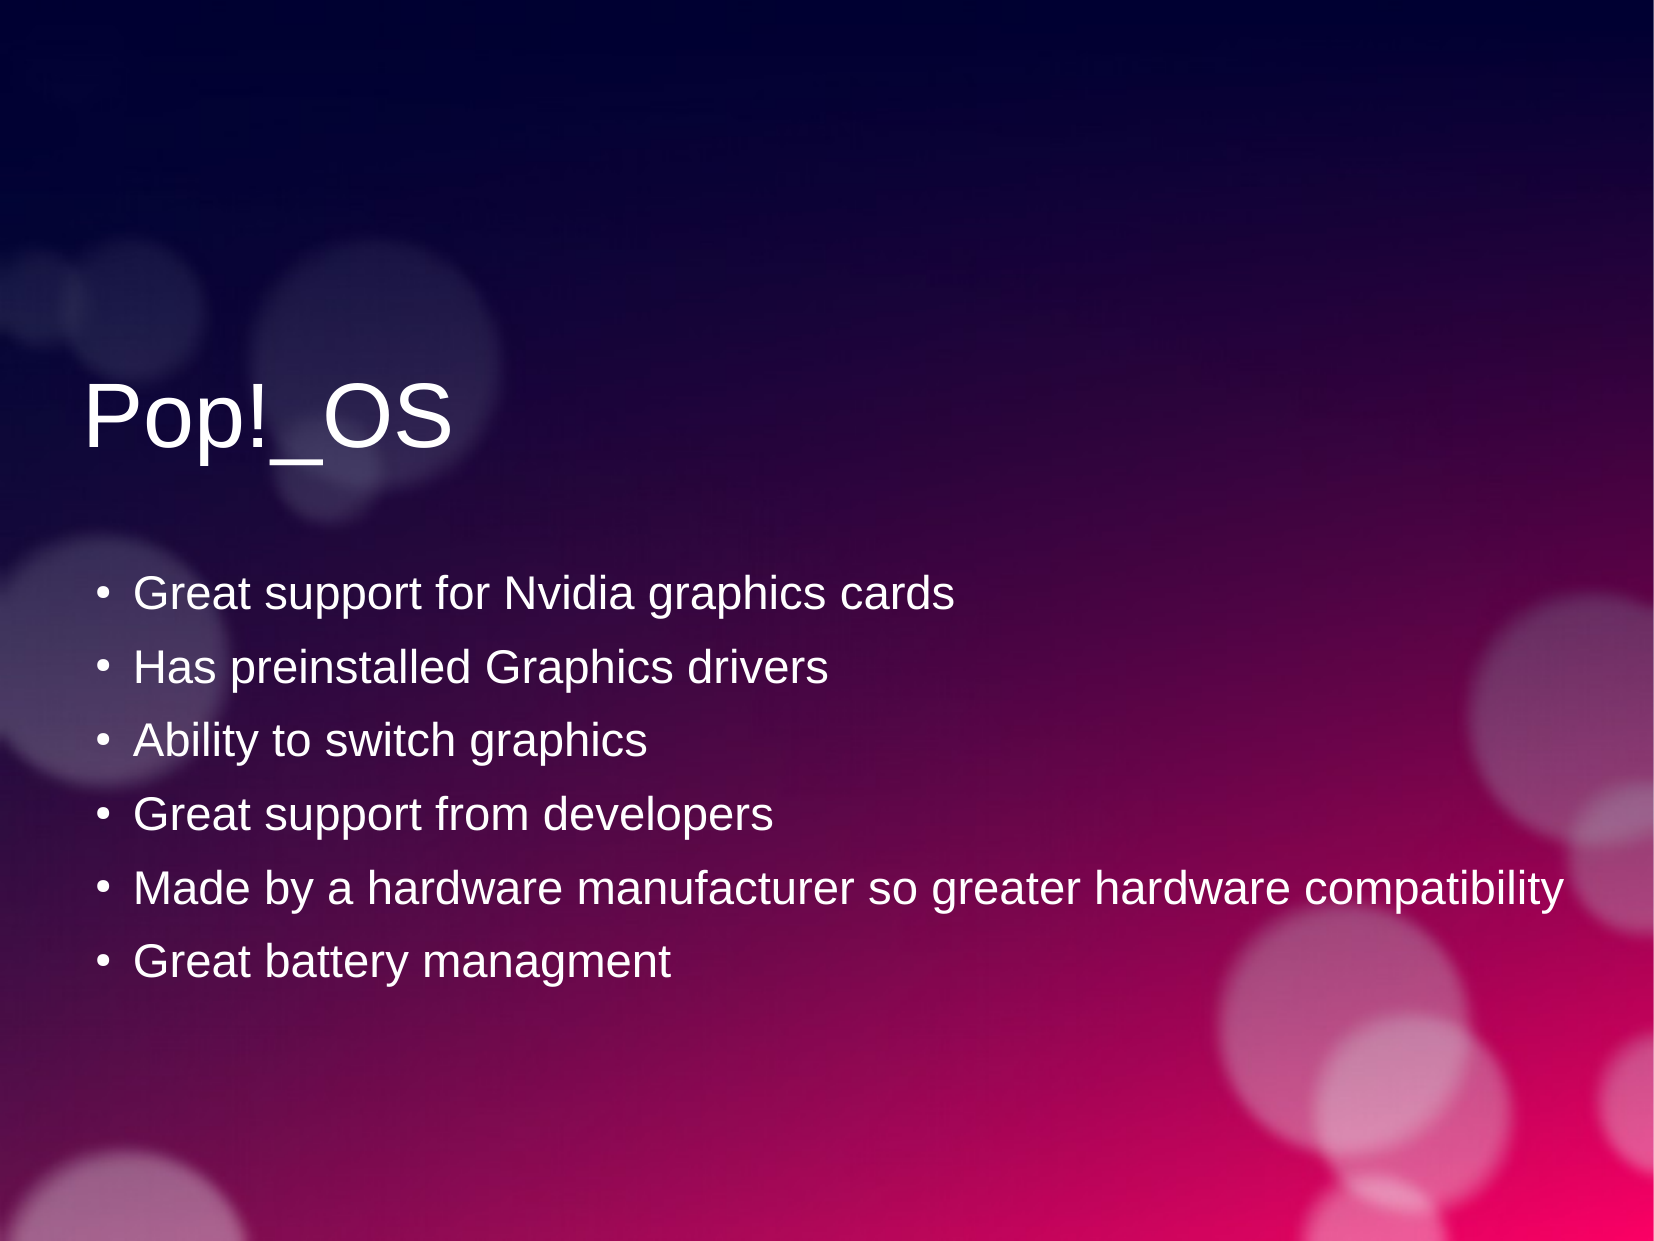

# Pop!_OS
Great support for Nvidia graphics cards
Has preinstalled Graphics drivers
Ability to switch graphics
Great support from developers
Made by a hardware manufacturer so greater hardware compatibility
Great battery managment